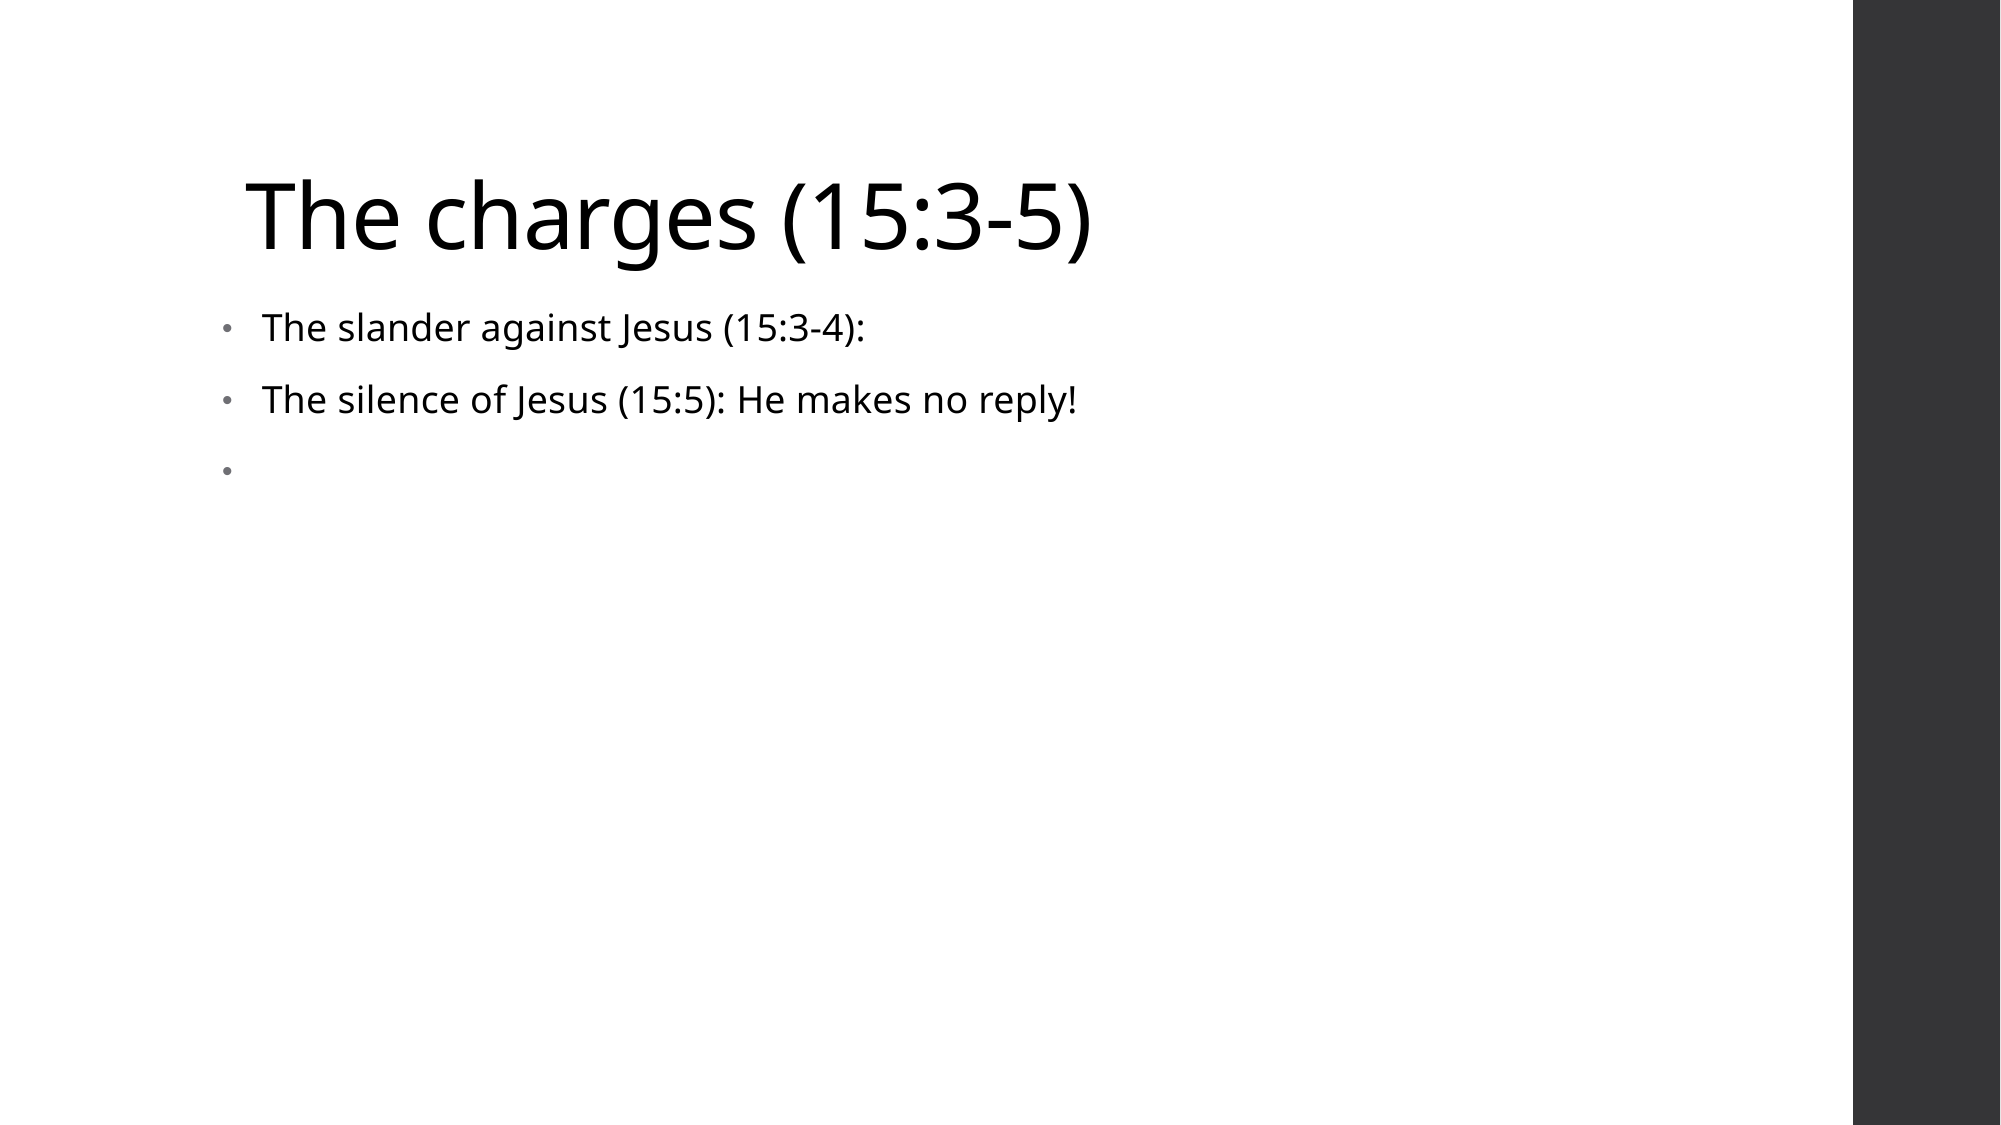

# The charges (15:3-5)
 The slander against Jesus (15:3-4):
 The silence of Jesus (15:5): He makes no reply!